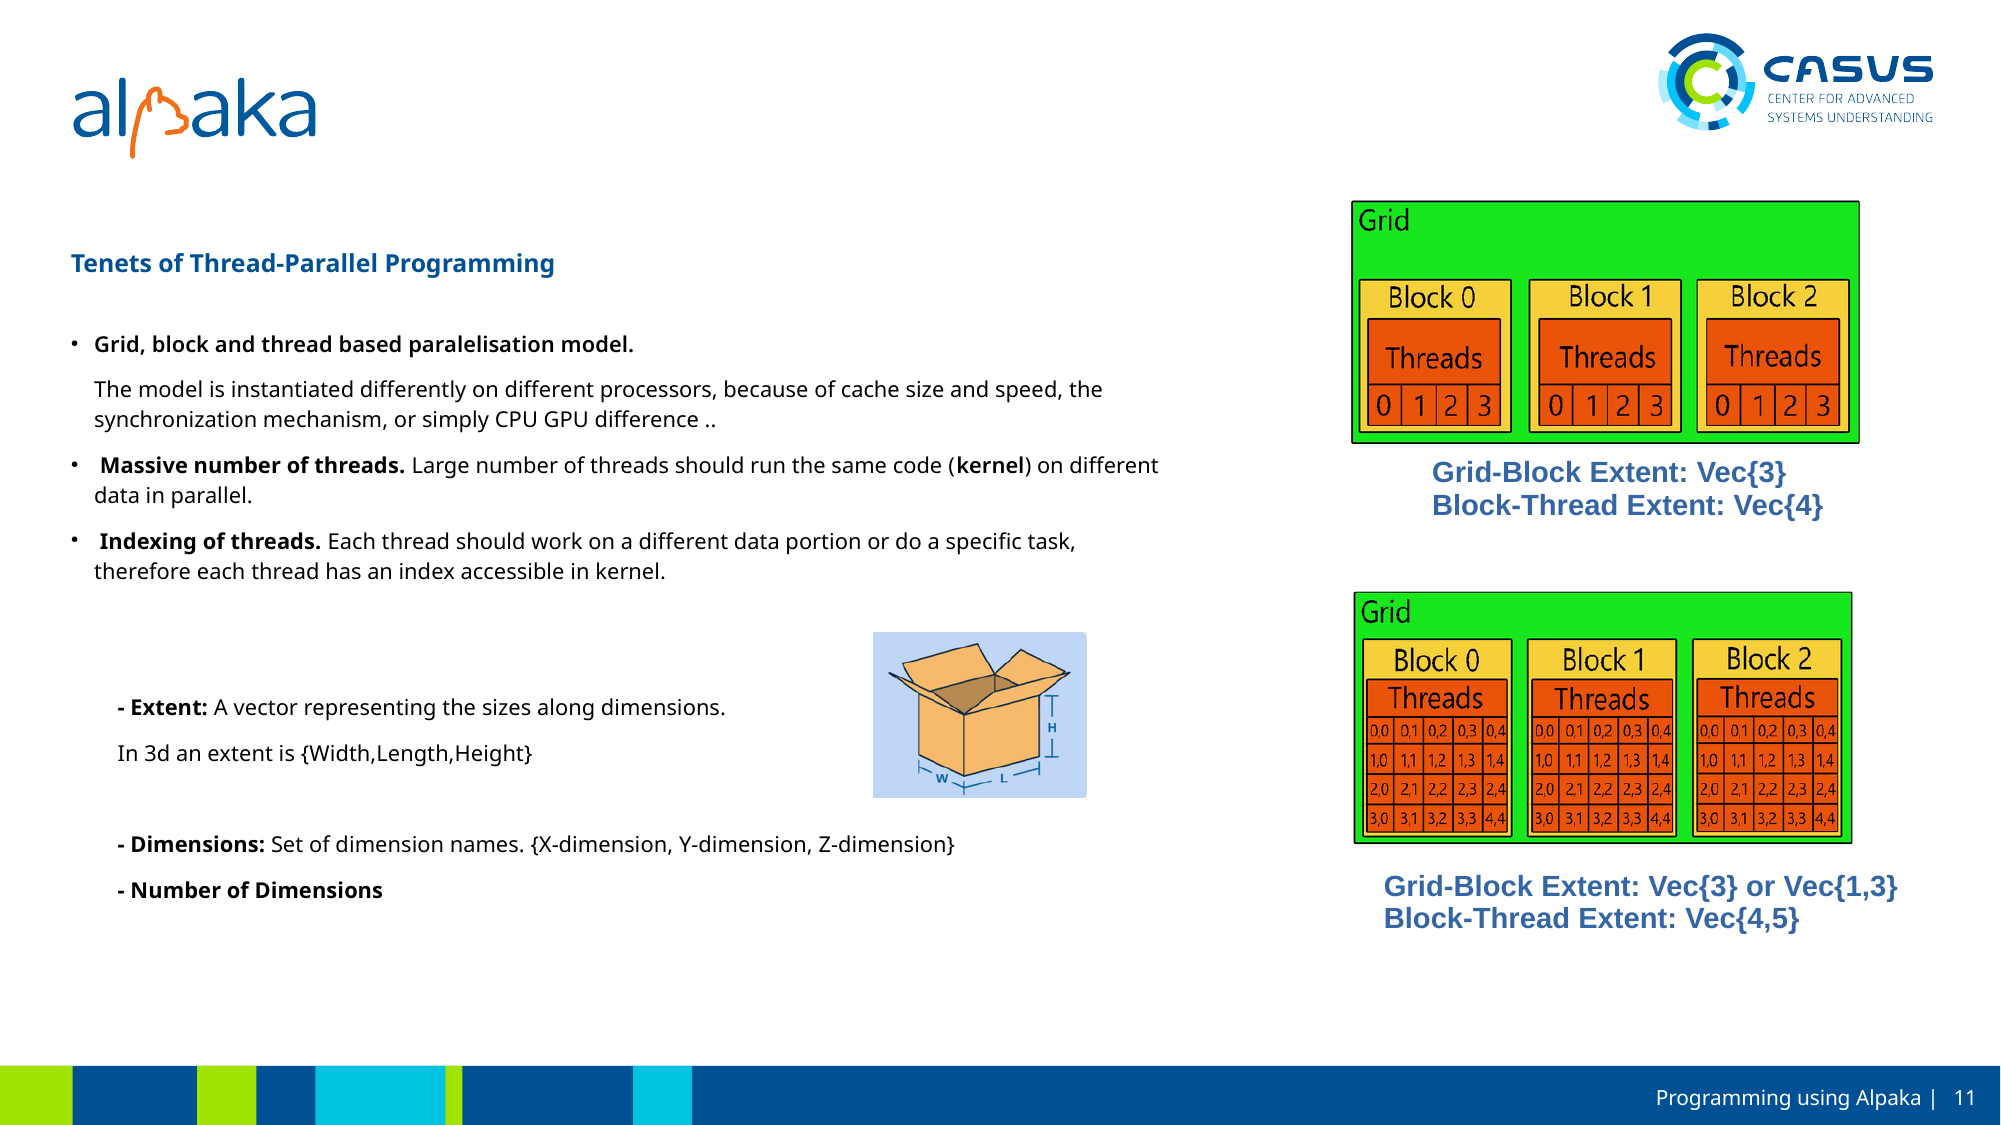

# Tenets of Thread-Parallel Programming
Grid, block and thread based paralelisation model.
The model is instantiated differently on different processors, because of cache size and speed, the synchronization mechanism, or simply CPU GPU difference ..
 Massive number of threads. Large number of threads should run the same code (kernel) on different data in parallel.
 Indexing of threads. Each thread should work on a different data portion or do a specific task, therefore each thread has an index accessible in kernel.
- Extent: A vector representing the sizes along dimensions.
In 3d an extent is {Width,Length,Height}
- Dimensions: Set of dimension names. {X-dimension, Y-dimension, Z-dimension}
- Number of Dimensions
Grid-Block Extent: Vec{3}
Block-Thread Extent: Vec{4}
Grid-Block Extent: Vec{3} or Vec{1,3}
Block-Thread Extent: Vec{4,5}
Programming using Alpaka
11